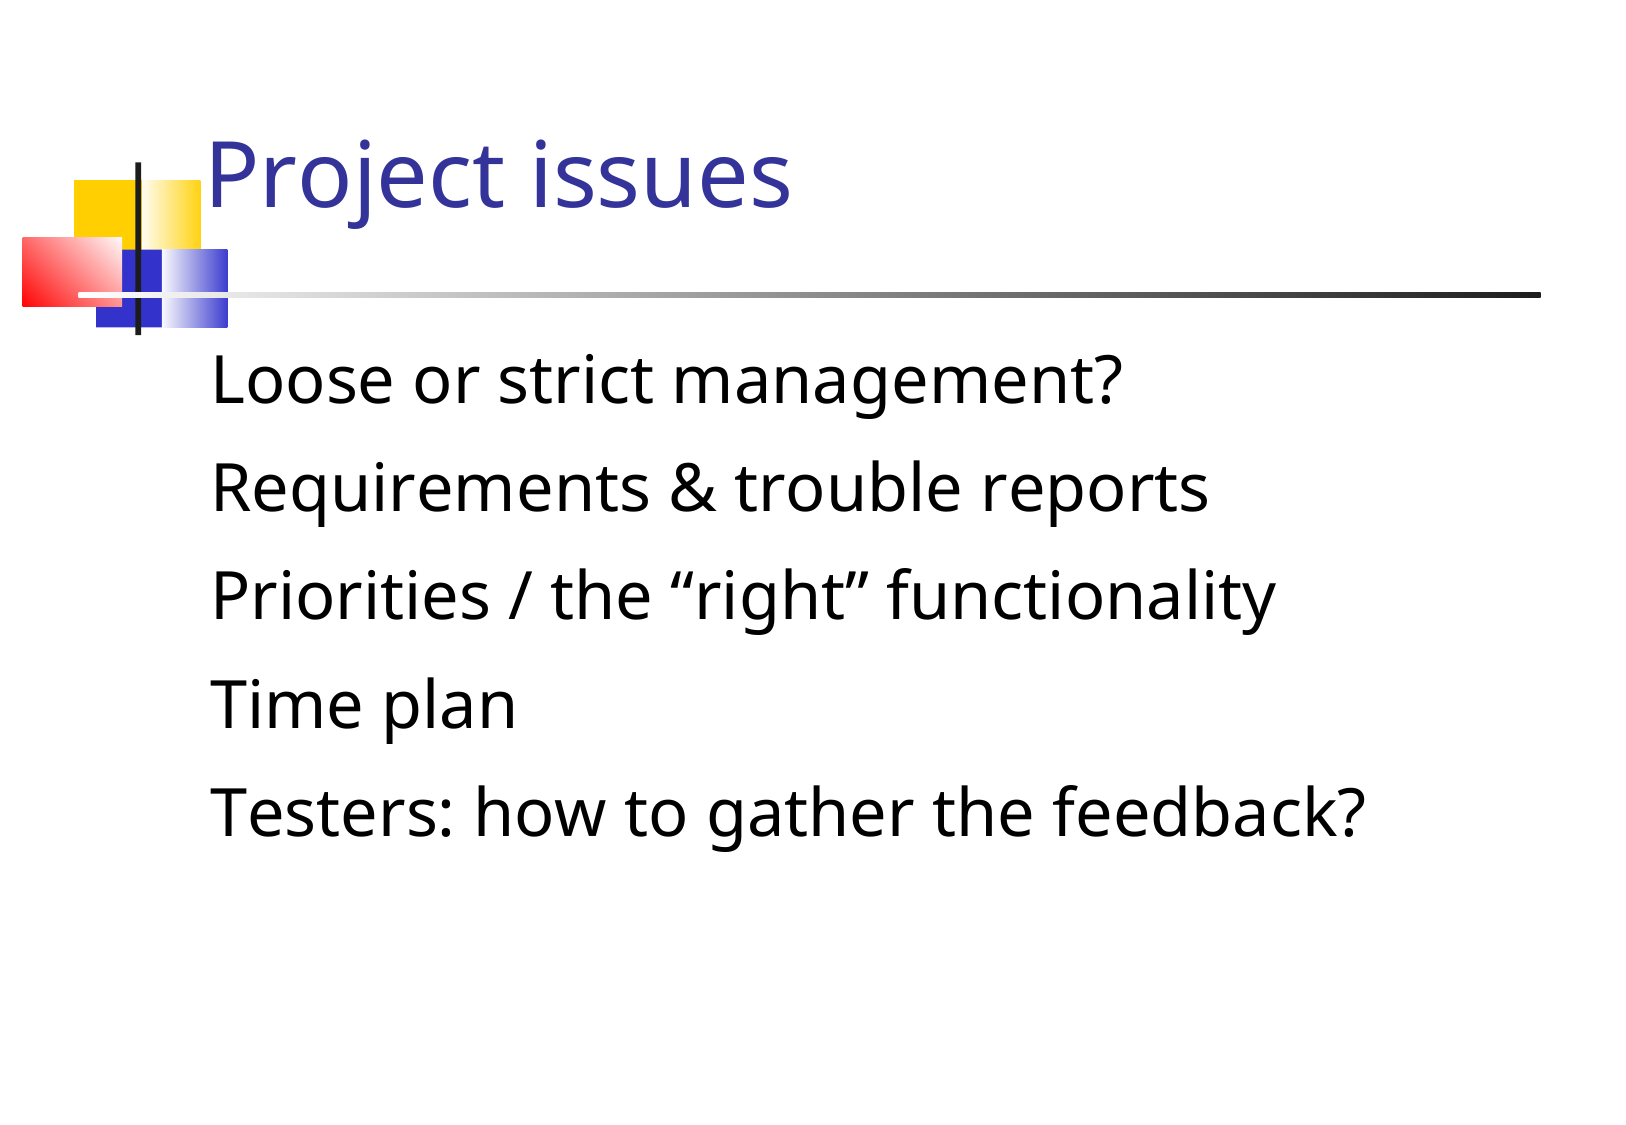

# Project issues
Loose or strict management?
Requirements & trouble reports
Priorities / the “right” functionality
Time plan
Testers: how to gather the feedback?